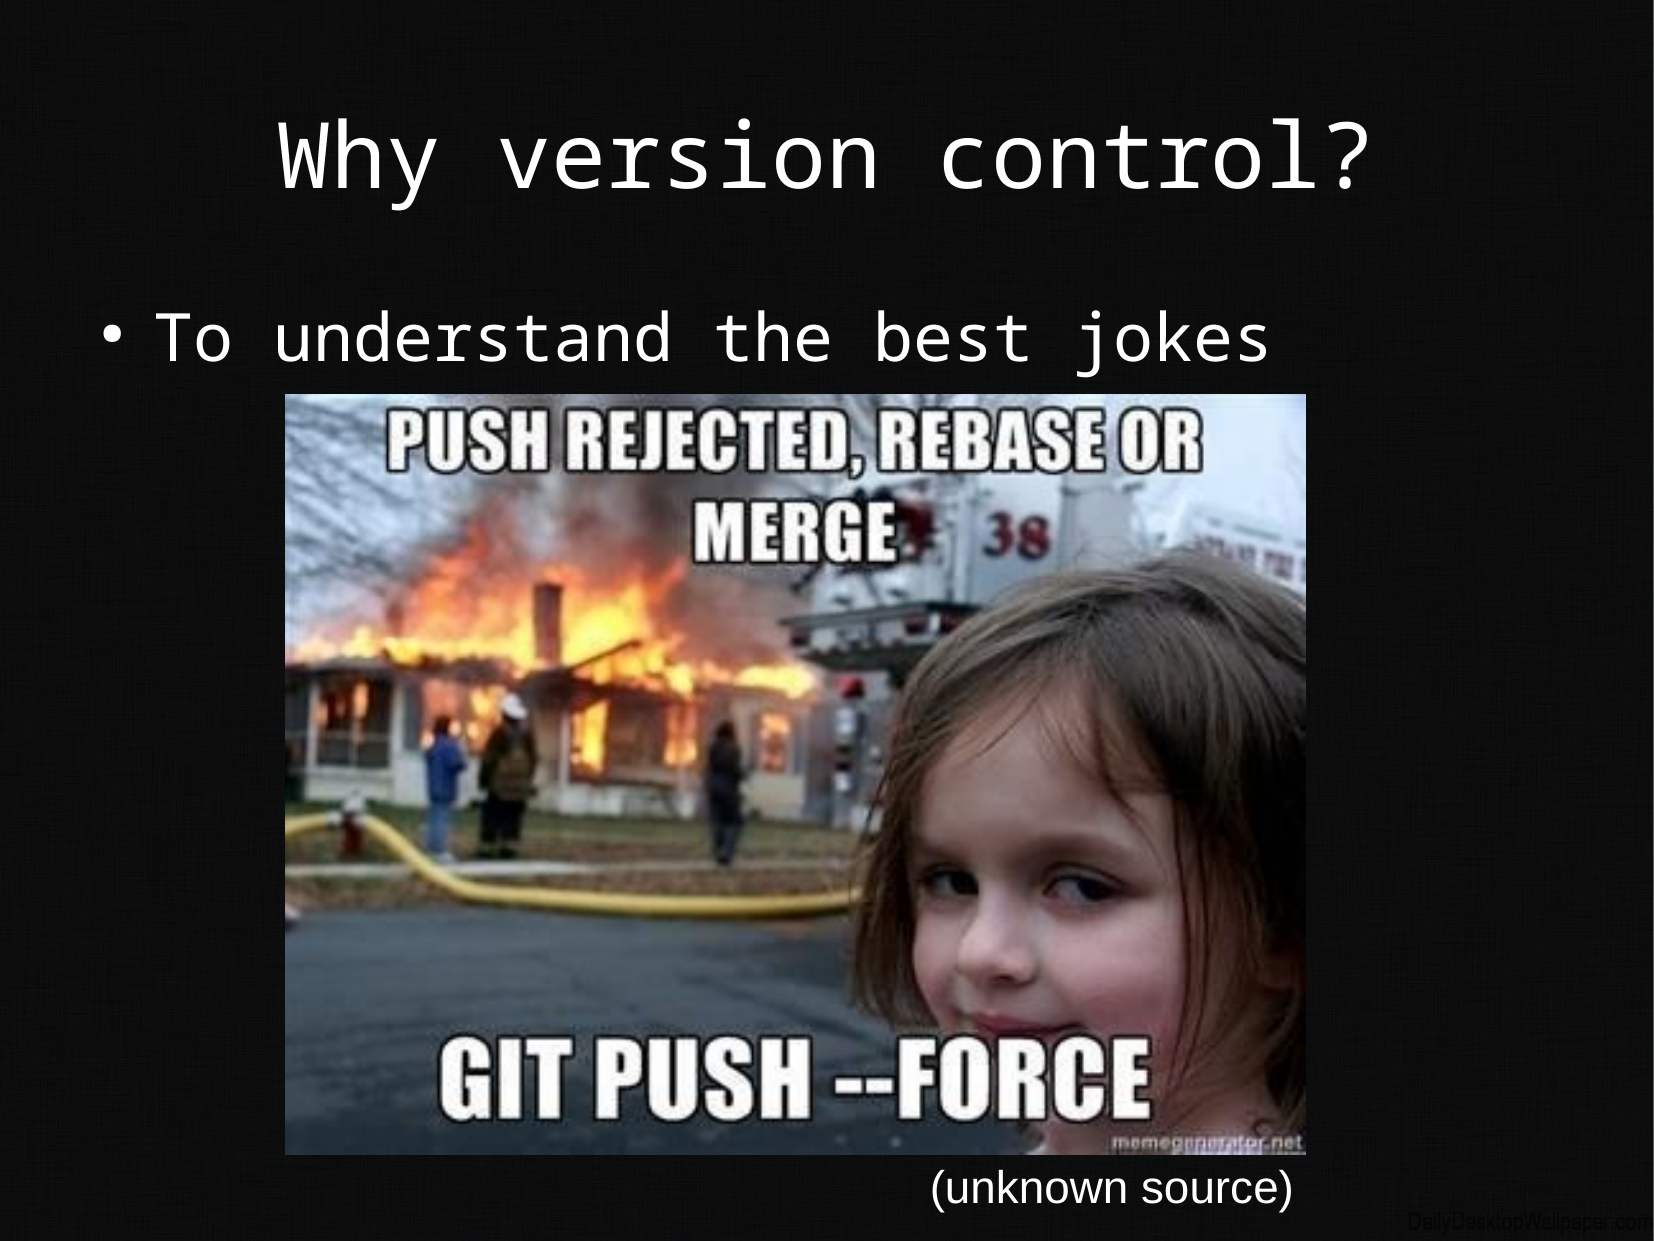

# Why version control?
To understand the best jokes
(unknown source)